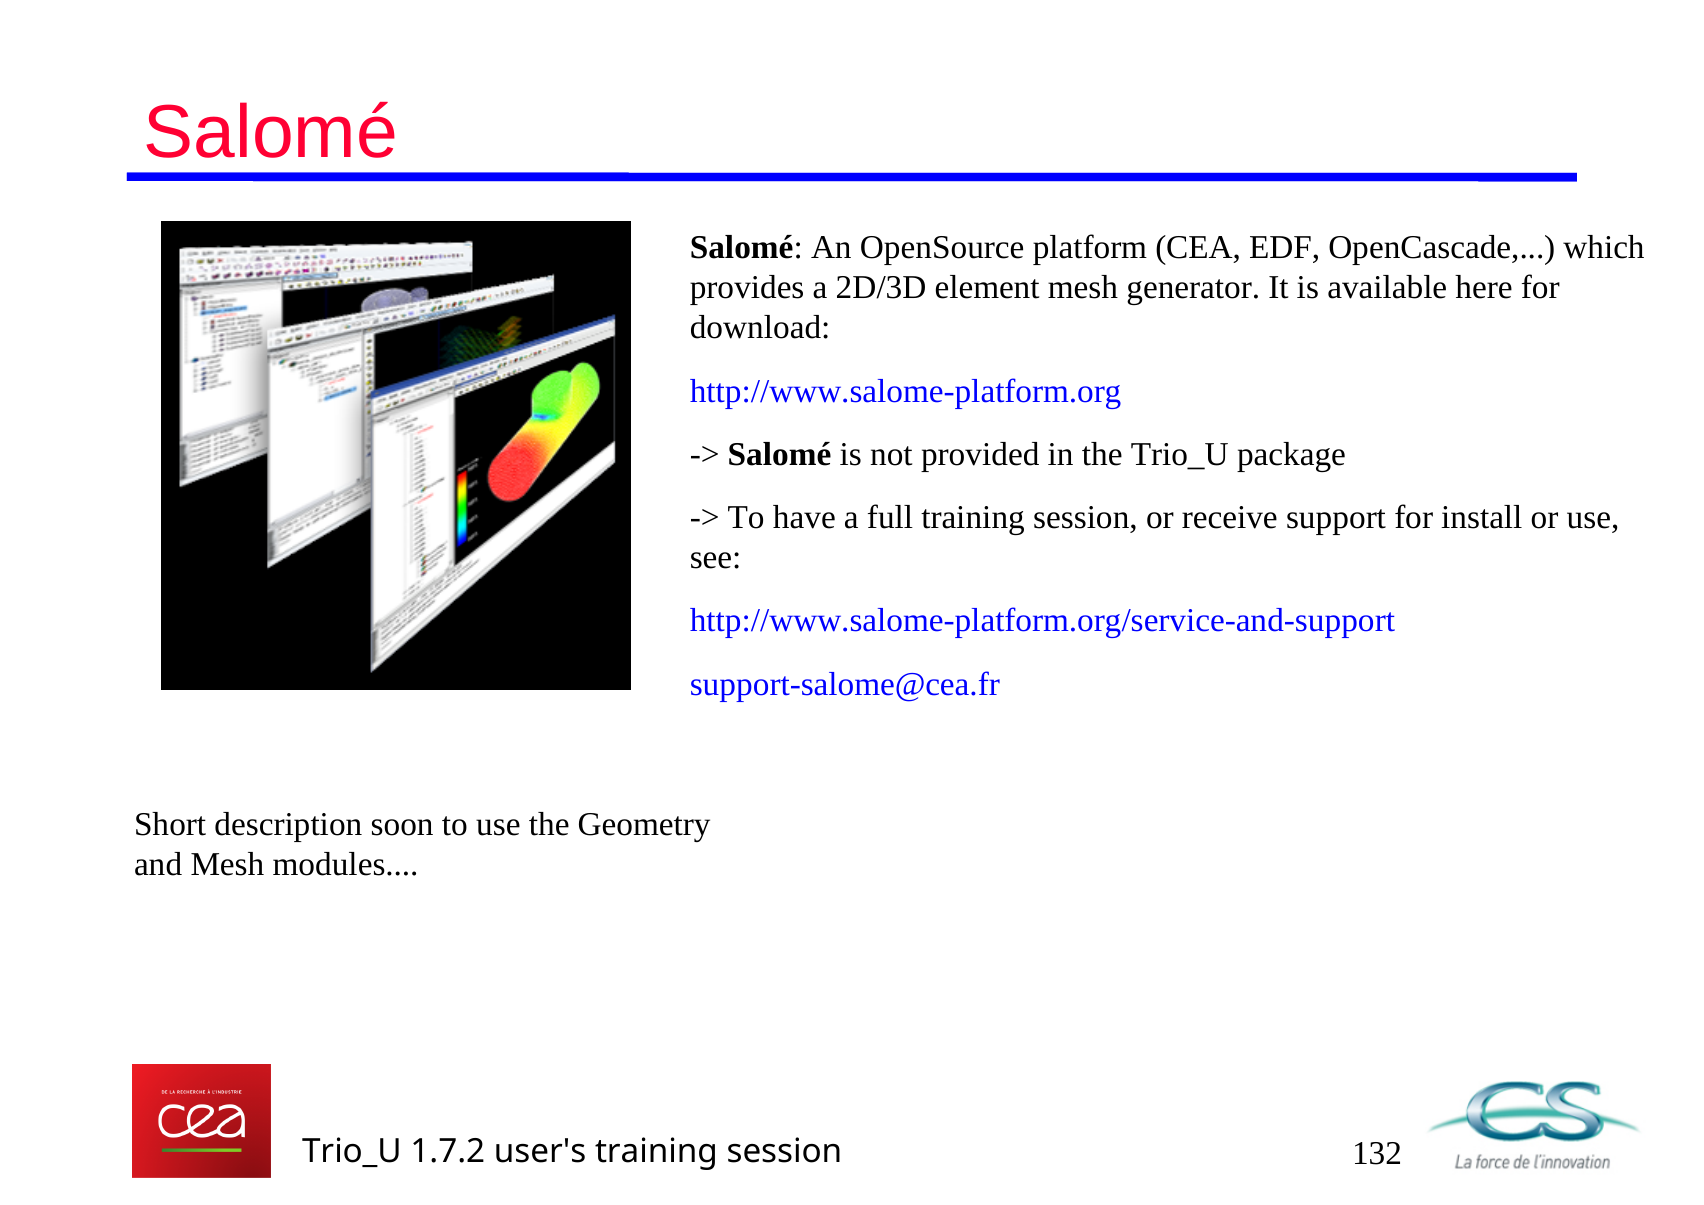

# Salomé
Salomé: An OpenSource platform (CEA, EDF, OpenCascade,...) which provides a 2D/3D element mesh generator. It is available here for download:
http://www.salome-platform.org
-> Salomé is not provided in the Trio_U package
-> To have a full training session, or receive support for install or use, see:
http://www.salome-platform.org/service-and-support
support-salome@cea.fr
Short description soon to use the Geometry and Mesh modules....
Trio_U 1.7.2 user's training session
132